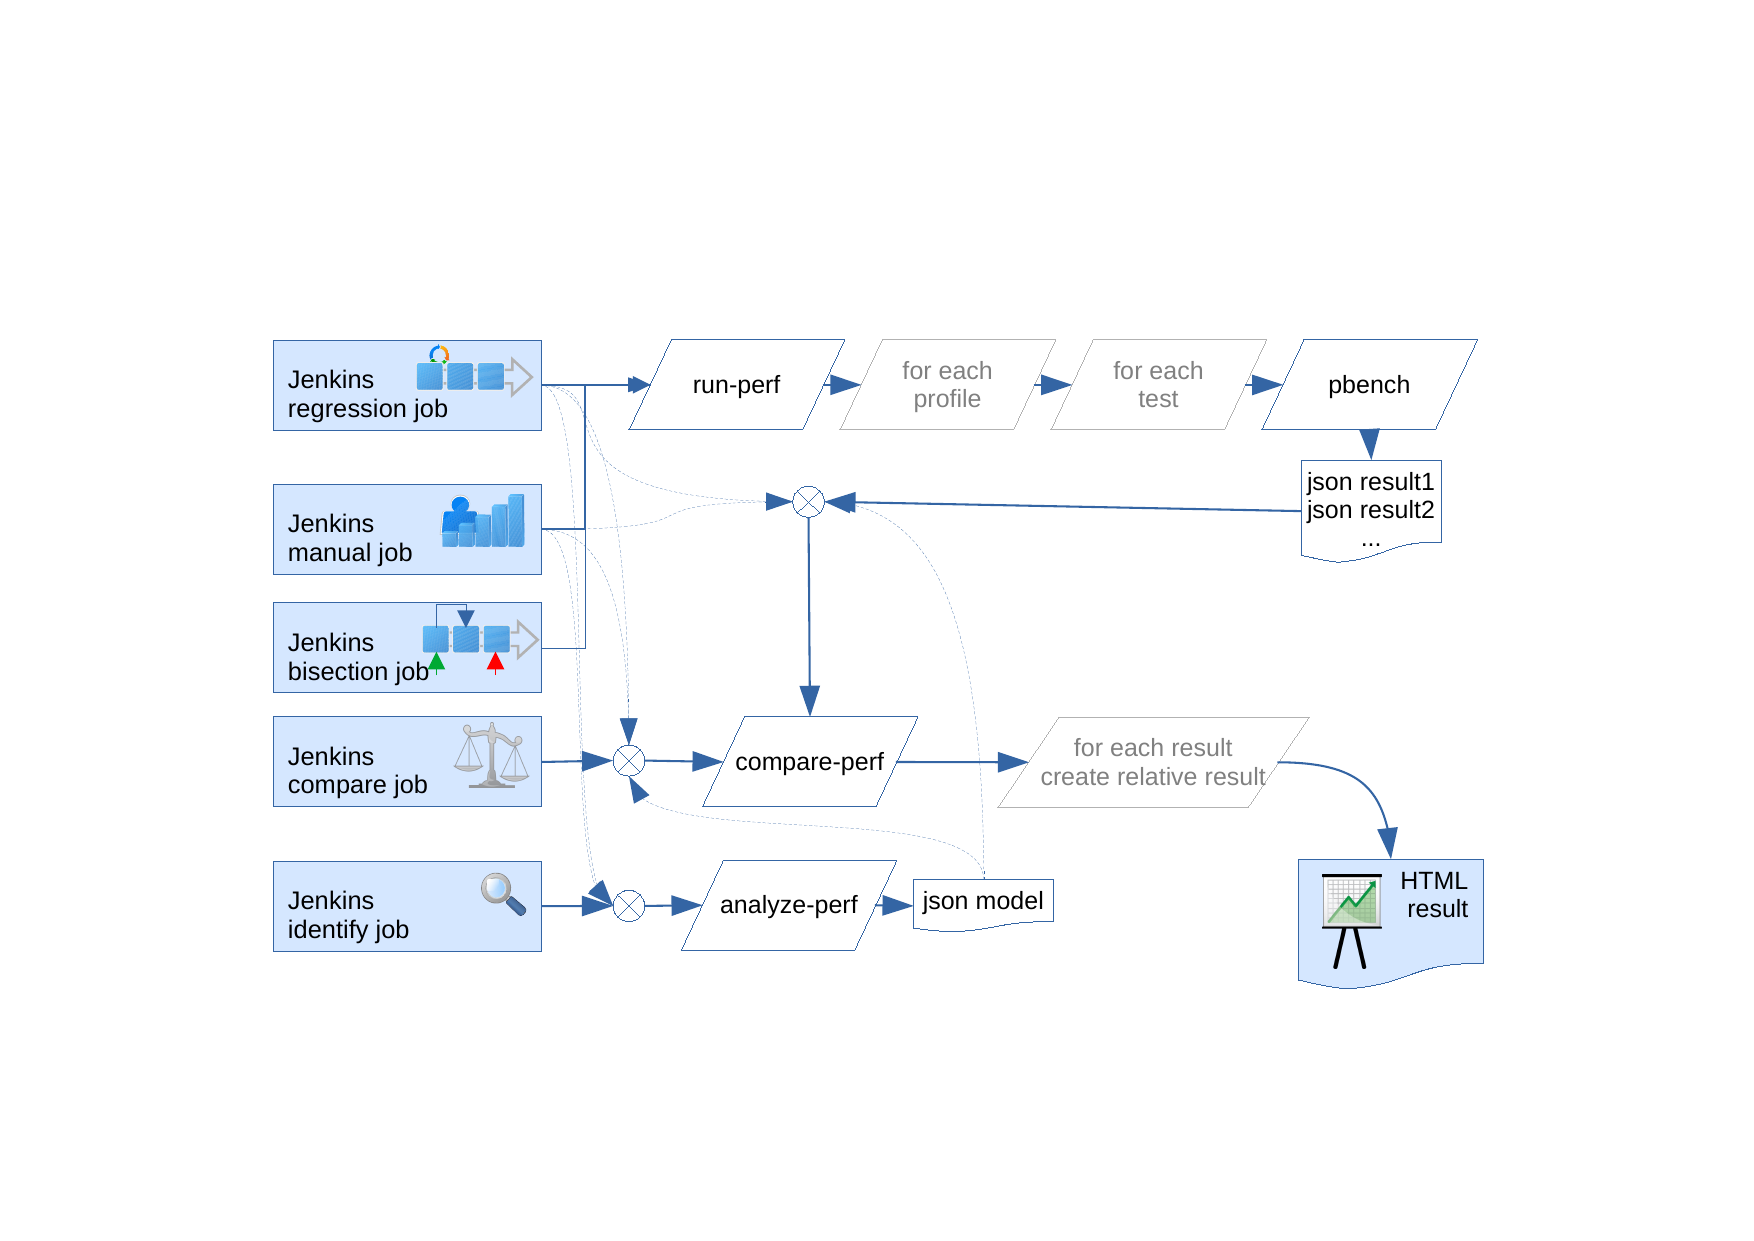

run-perf
pbench
for each
profile
for each
test
Jenkins
regression job
json result1
json result2
...
Jenkins
manual job
Jenkins
bisection job
Jenkins
compare job
compare-perf
for each result
create relative result
HTML
result
analyze-perf
Jenkins
identify job
json model